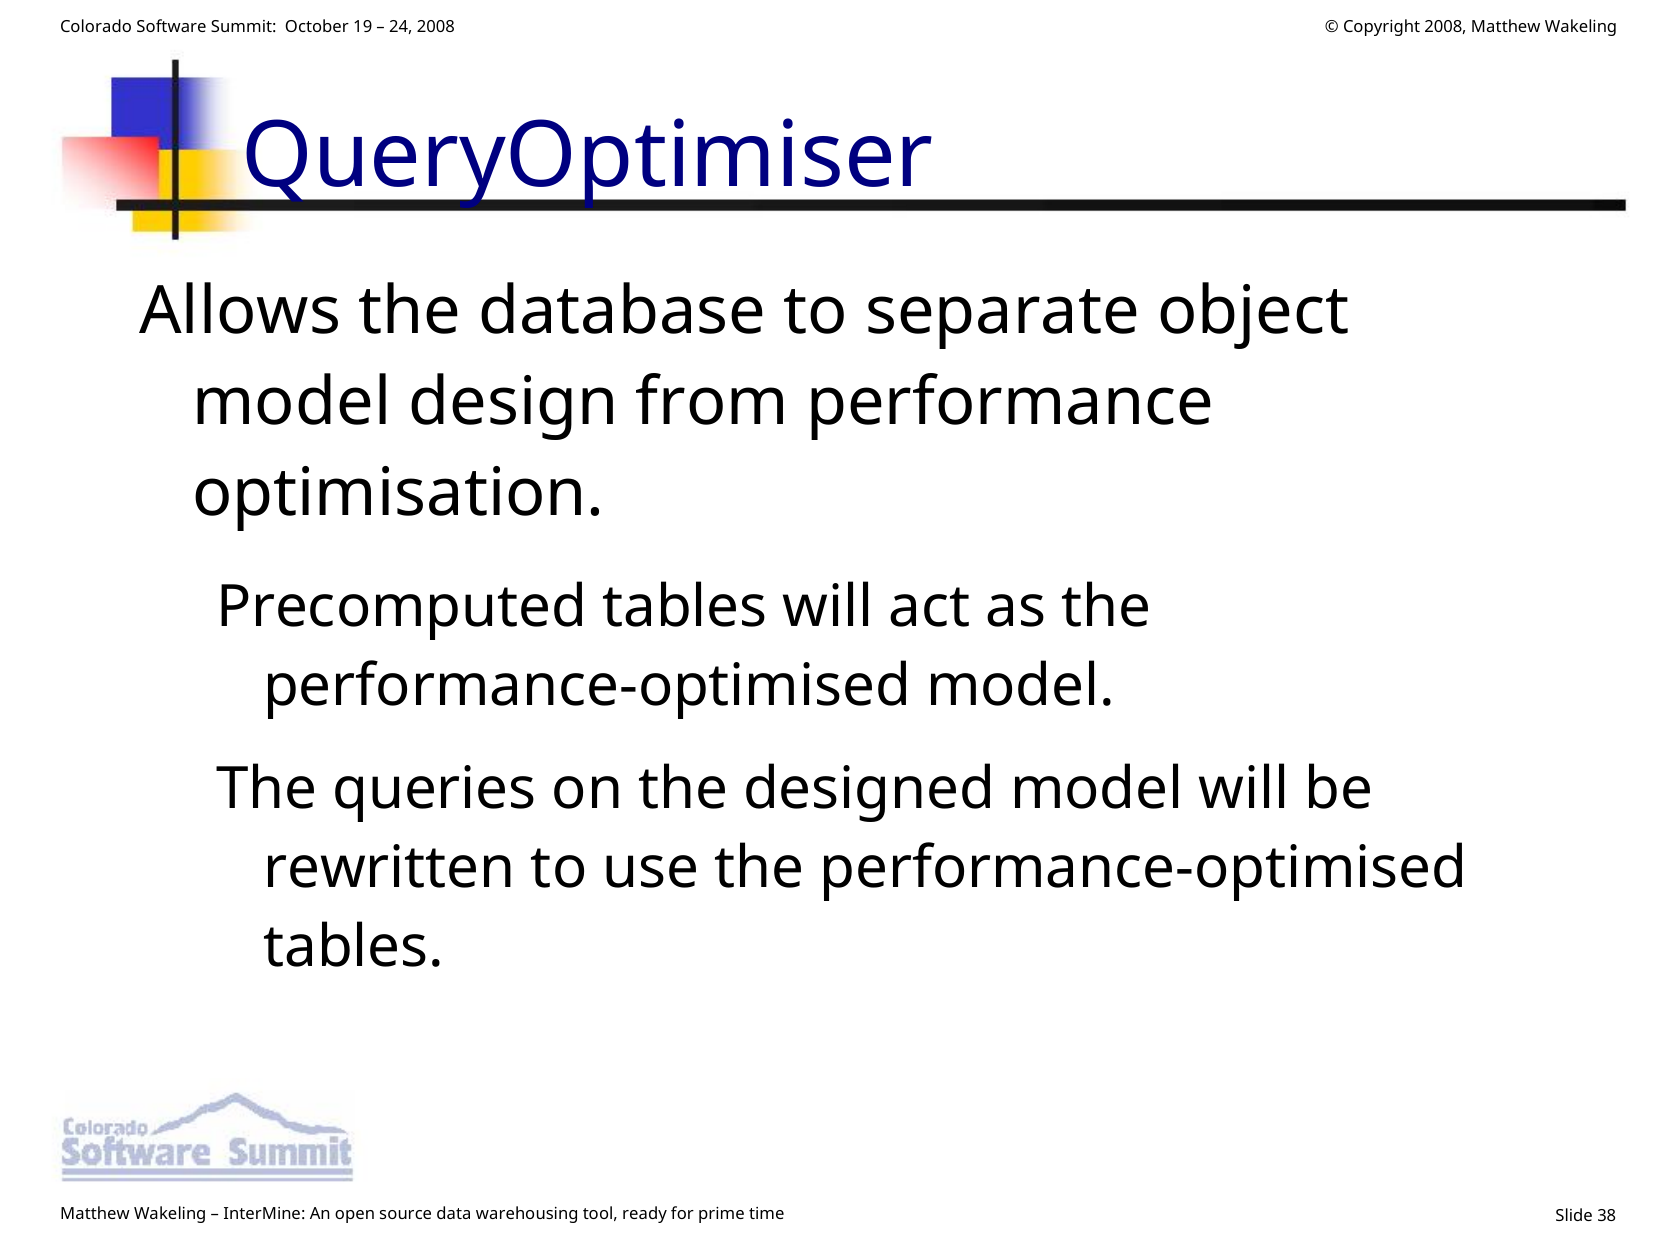

# QueryOptimiser
Allows the database to separate object model design from performance optimisation.
Precomputed tables will act as the performance-optimised model.
The queries on the designed model will be rewritten to use the performance-optimised tables.